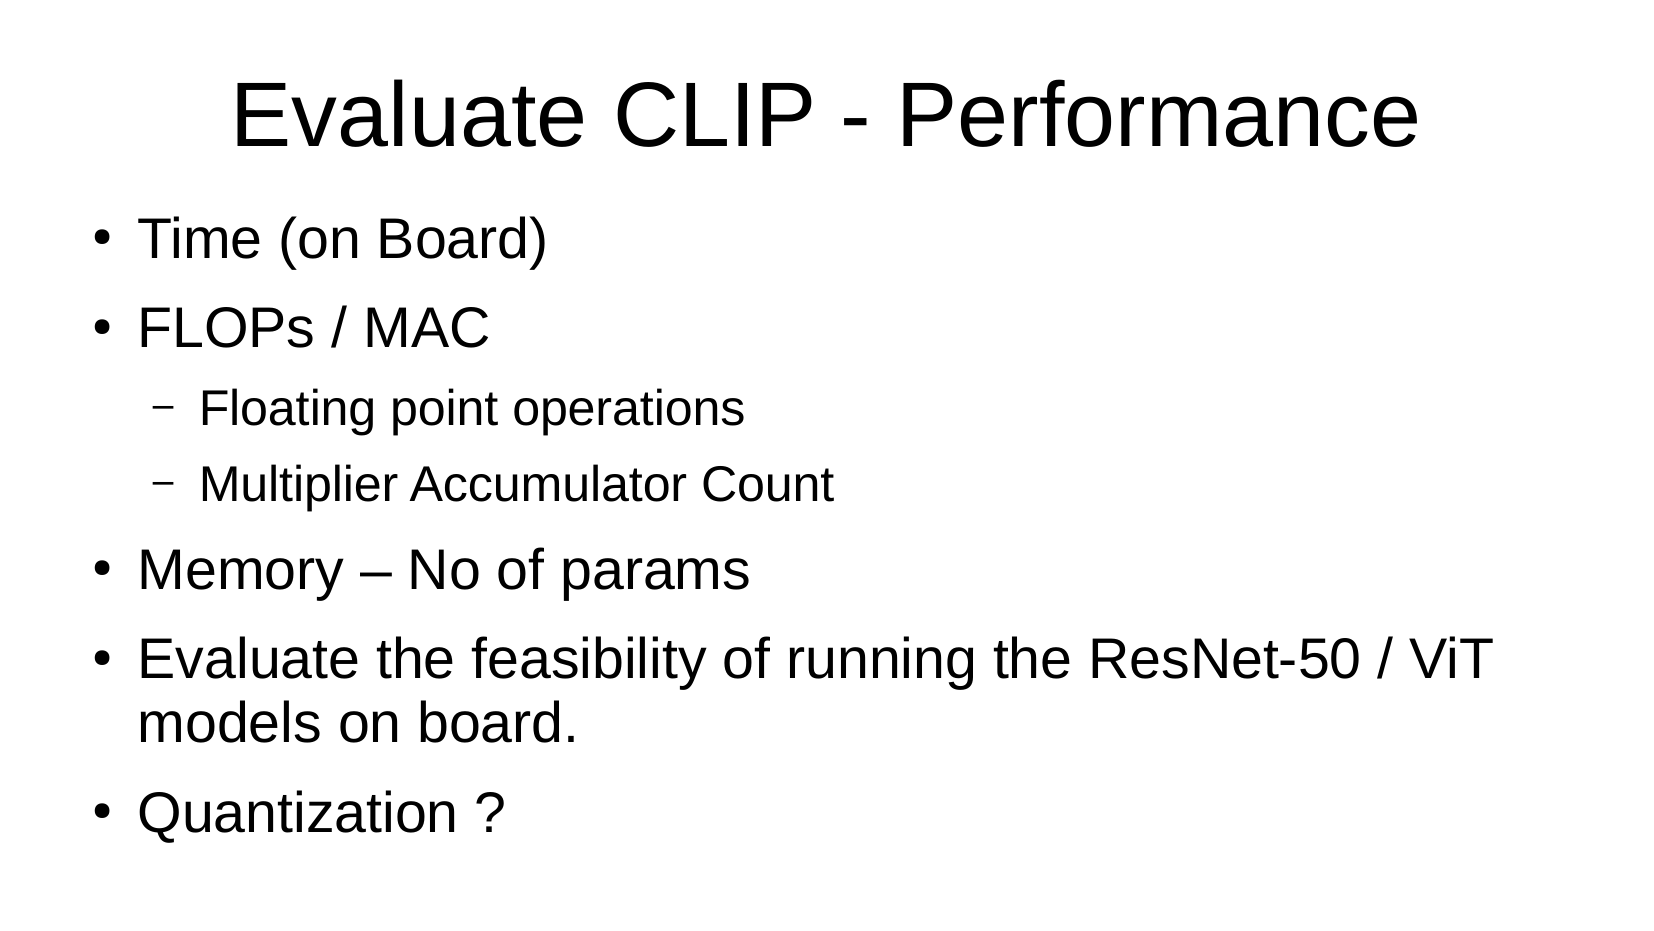

# Evaluate CLIP - Performance
Time (on Board)
FLOPs / MAC
Floating point operations
Multiplier Accumulator Count
Memory – No of params
Evaluate the feasibility of running the ResNet-50 / ViT models on board.
Quantization ?